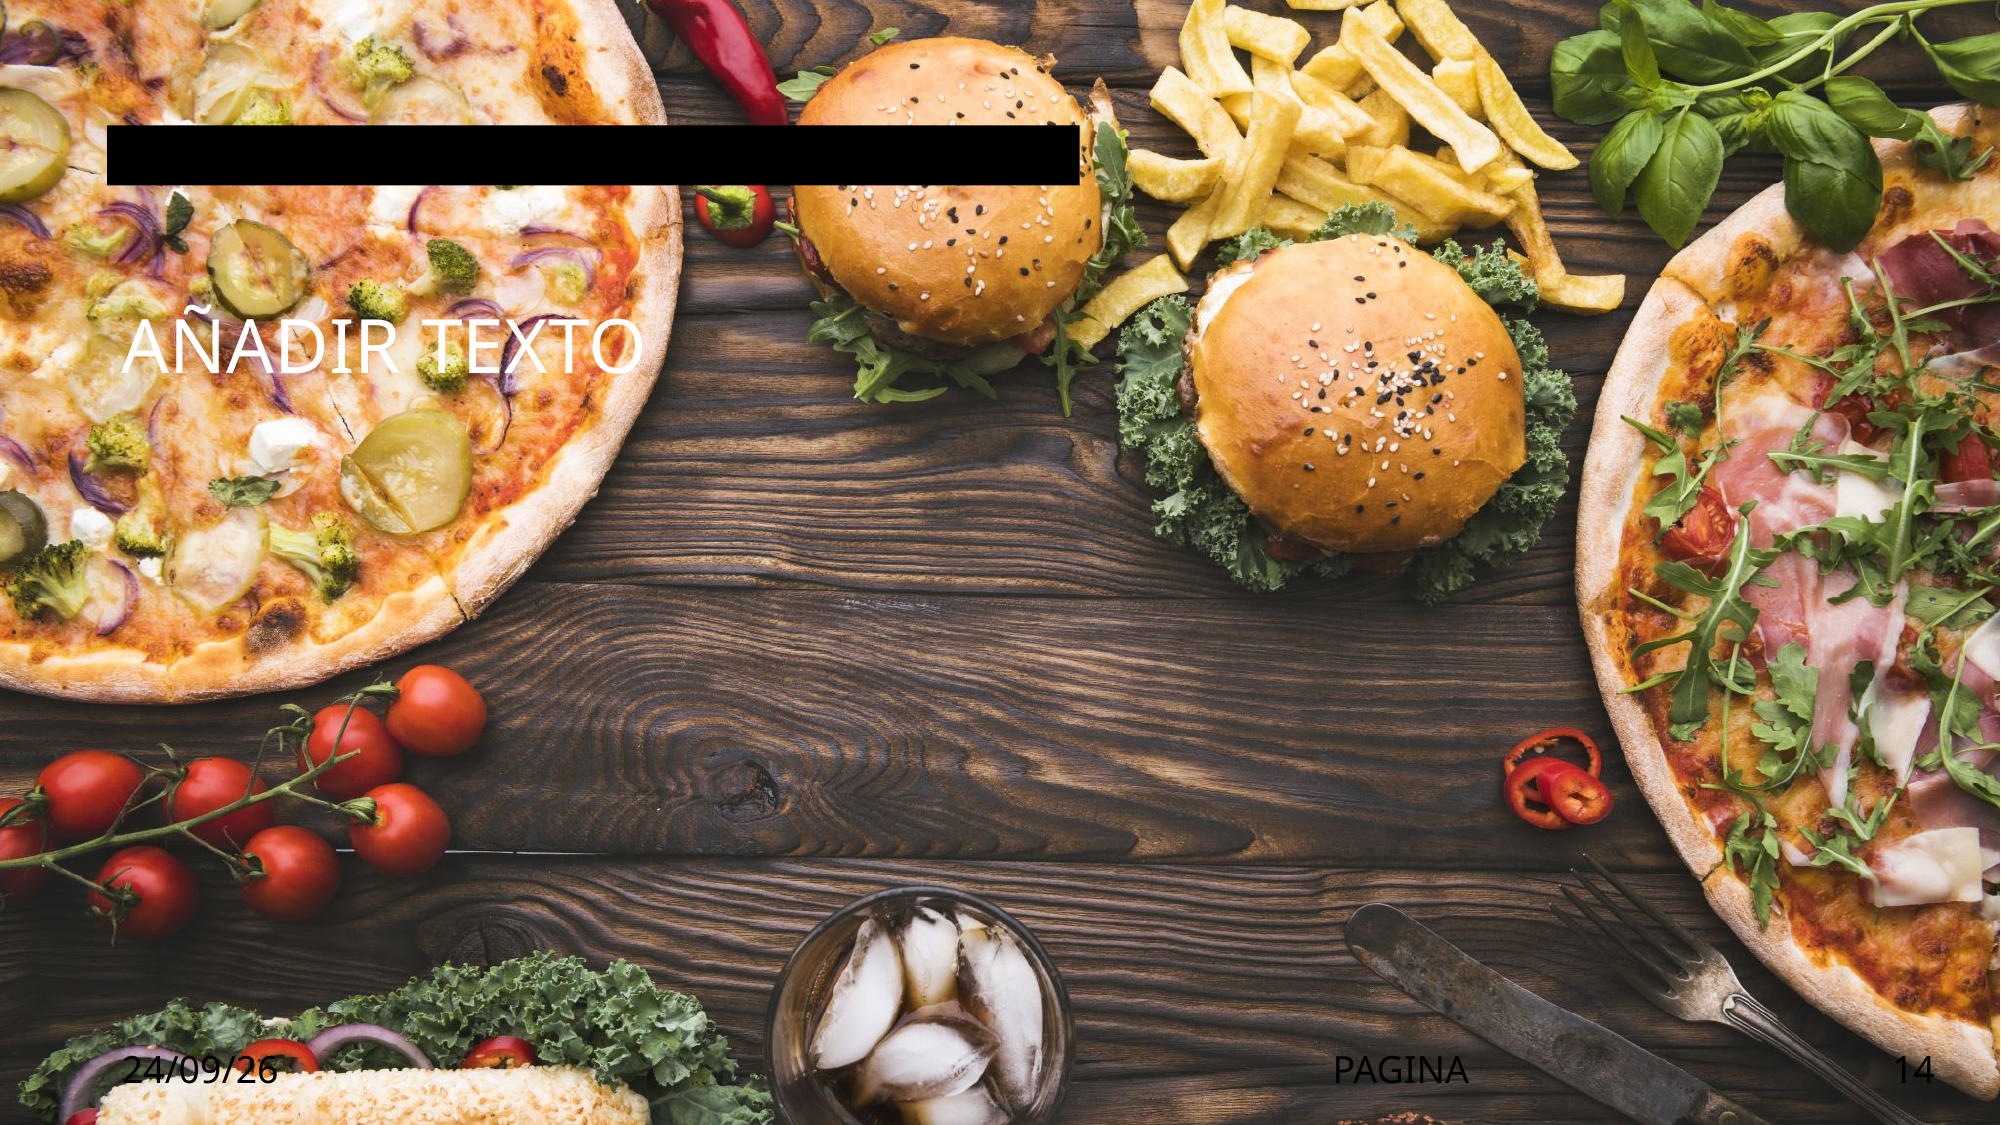

ESQUEMA DEL PROYECTO
# AÑADIR TEXTO
PAGINA